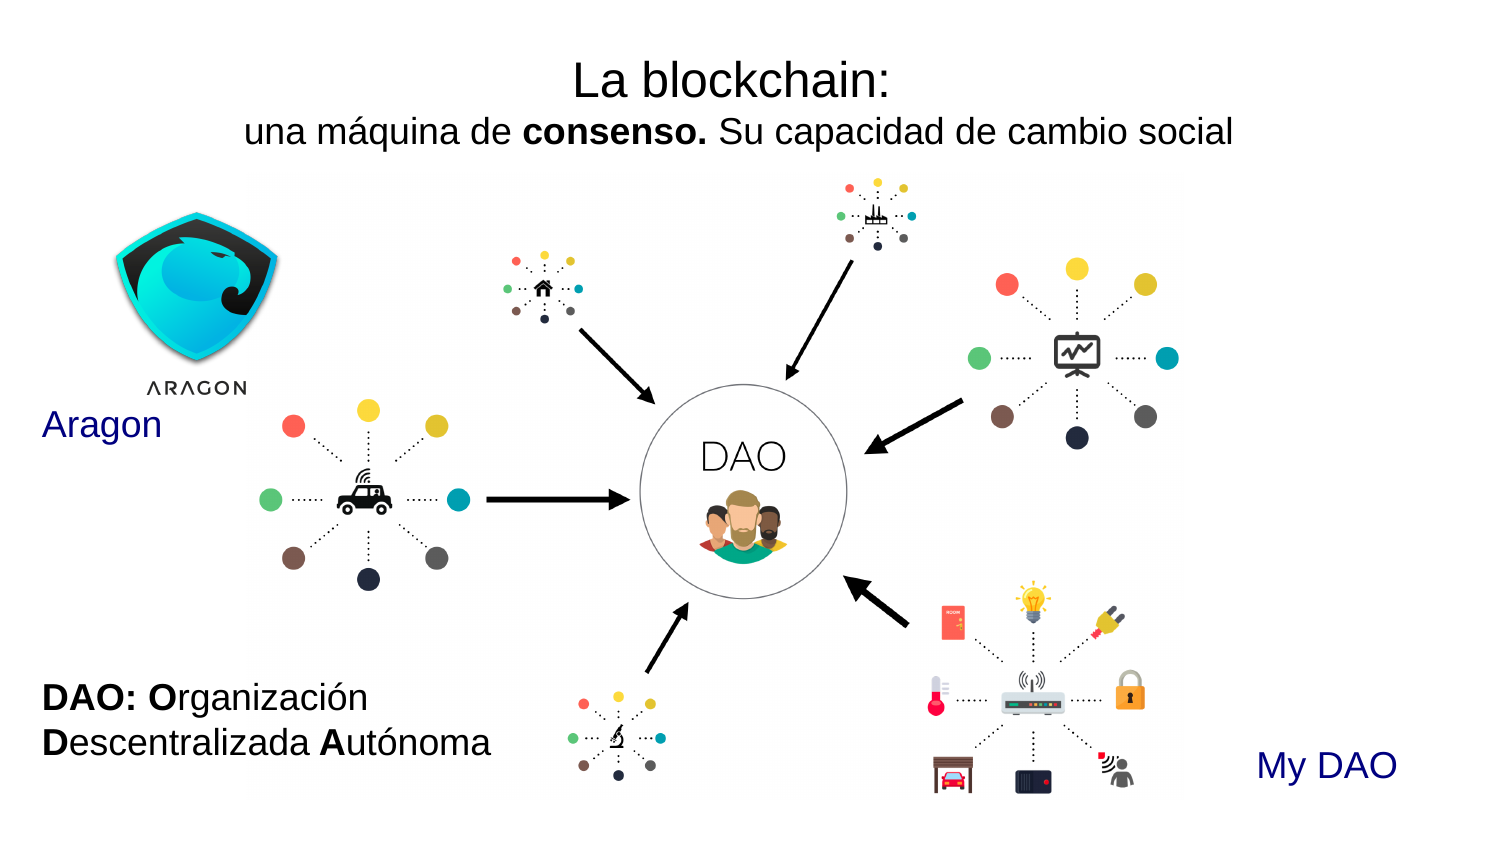

La blockchain:
una máquina de consenso. Su capacidad de cambio social
Aragon
DAO: Organización Descentralizada Autónoma
My DAO